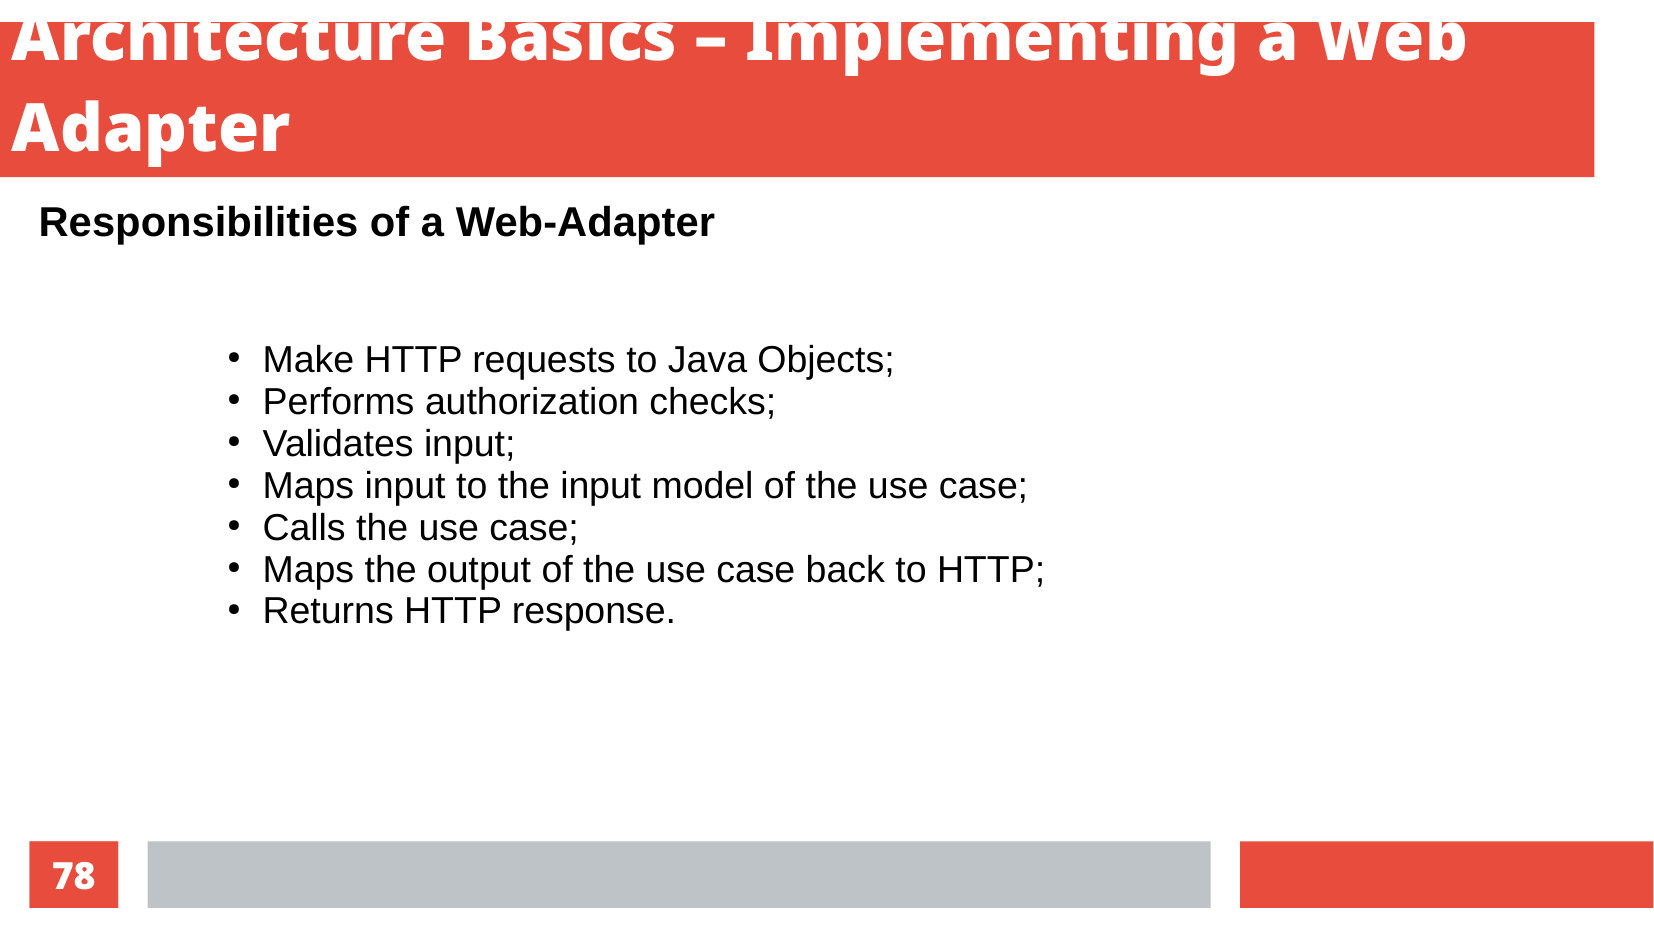

# Architecture Basics – Implementing a Web Adapter
Responsibilities of a Web-Adapter
Make HTTP requests to Java Objects;
Performs authorization checks;
Validates input;
Maps input to the input model of the use case;
Calls the use case;
Maps the output of the use case back to HTTP;
Returns HTTP response.
78